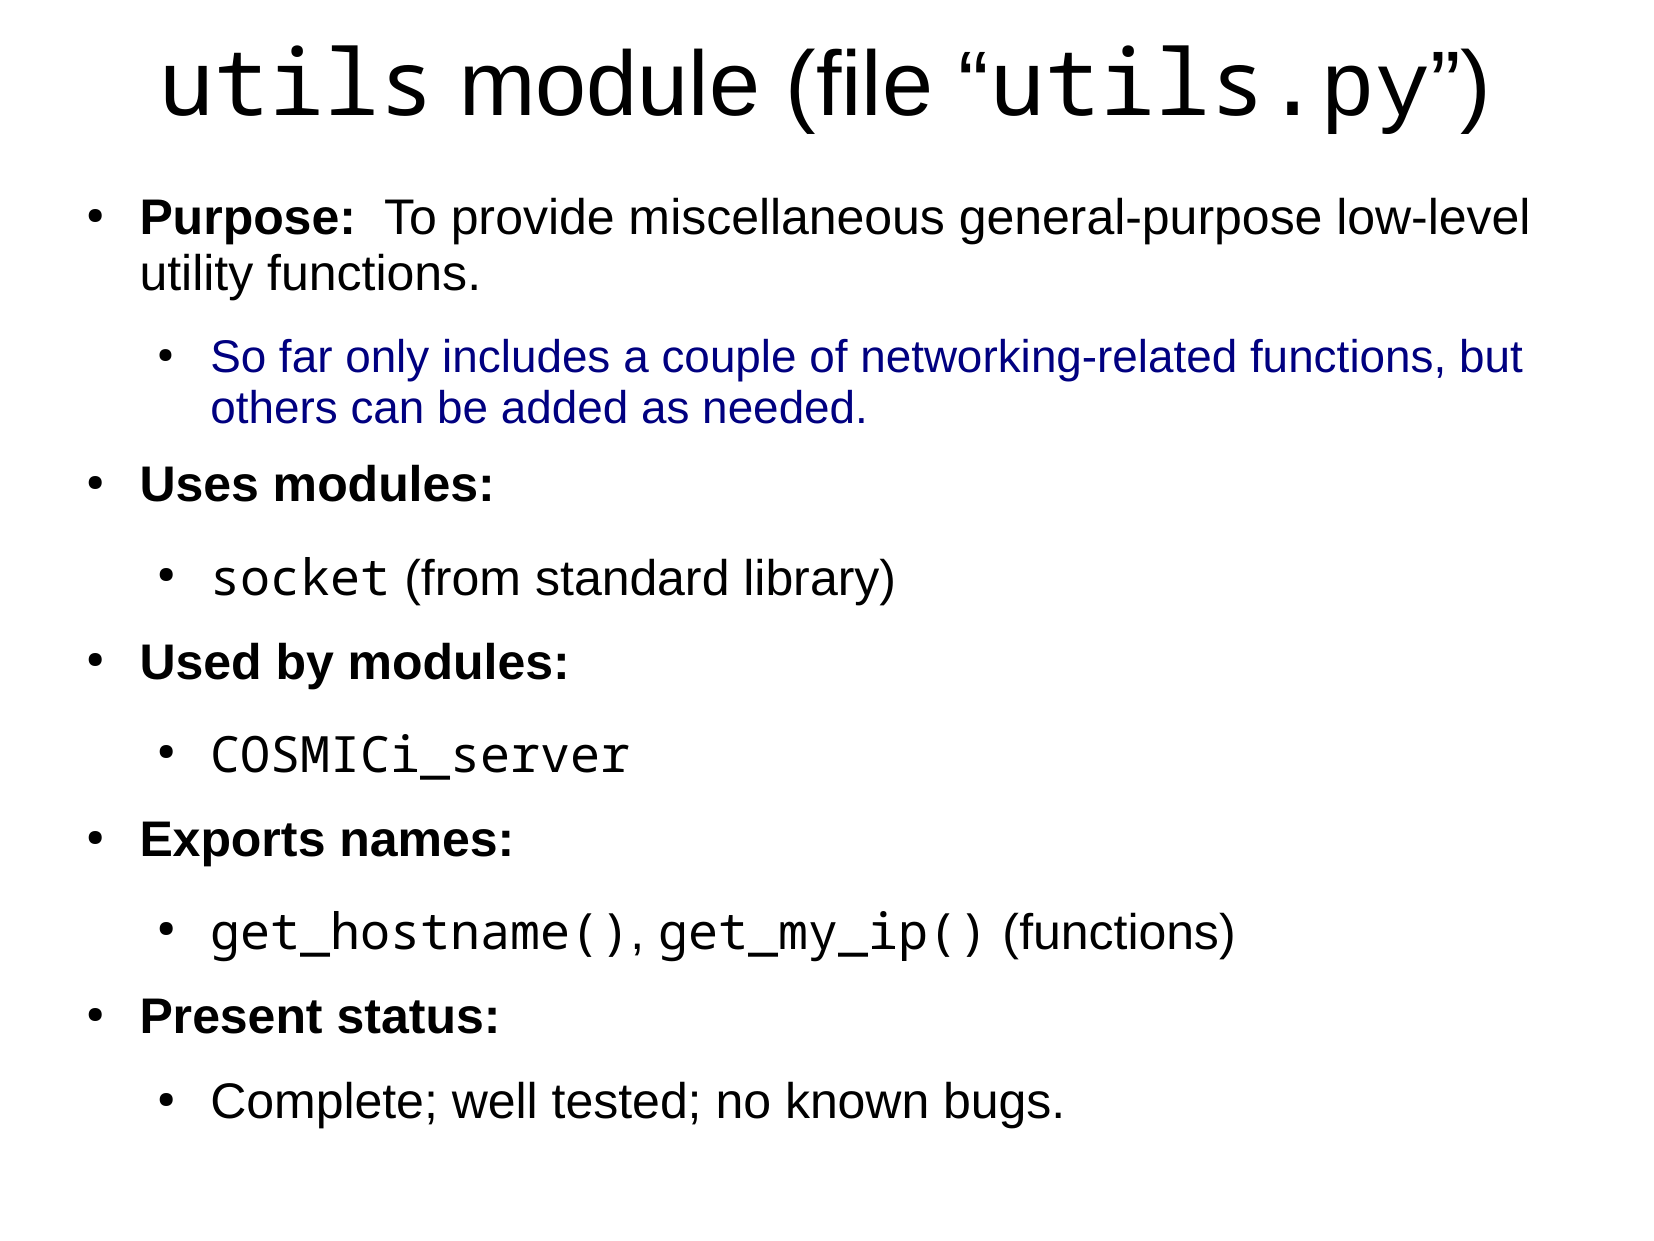

# utils module (file “utils.py”)
Purpose: To provide miscellaneous general-purpose low-level utility functions.
So far only includes a couple of networking-related functions, but others can be added as needed.
Uses modules:
socket (from standard library)
Used by modules:
COSMICi_server
Exports names:
get_hostname(), get_my_ip() (functions)
Present status:
Complete; well tested; no known bugs.